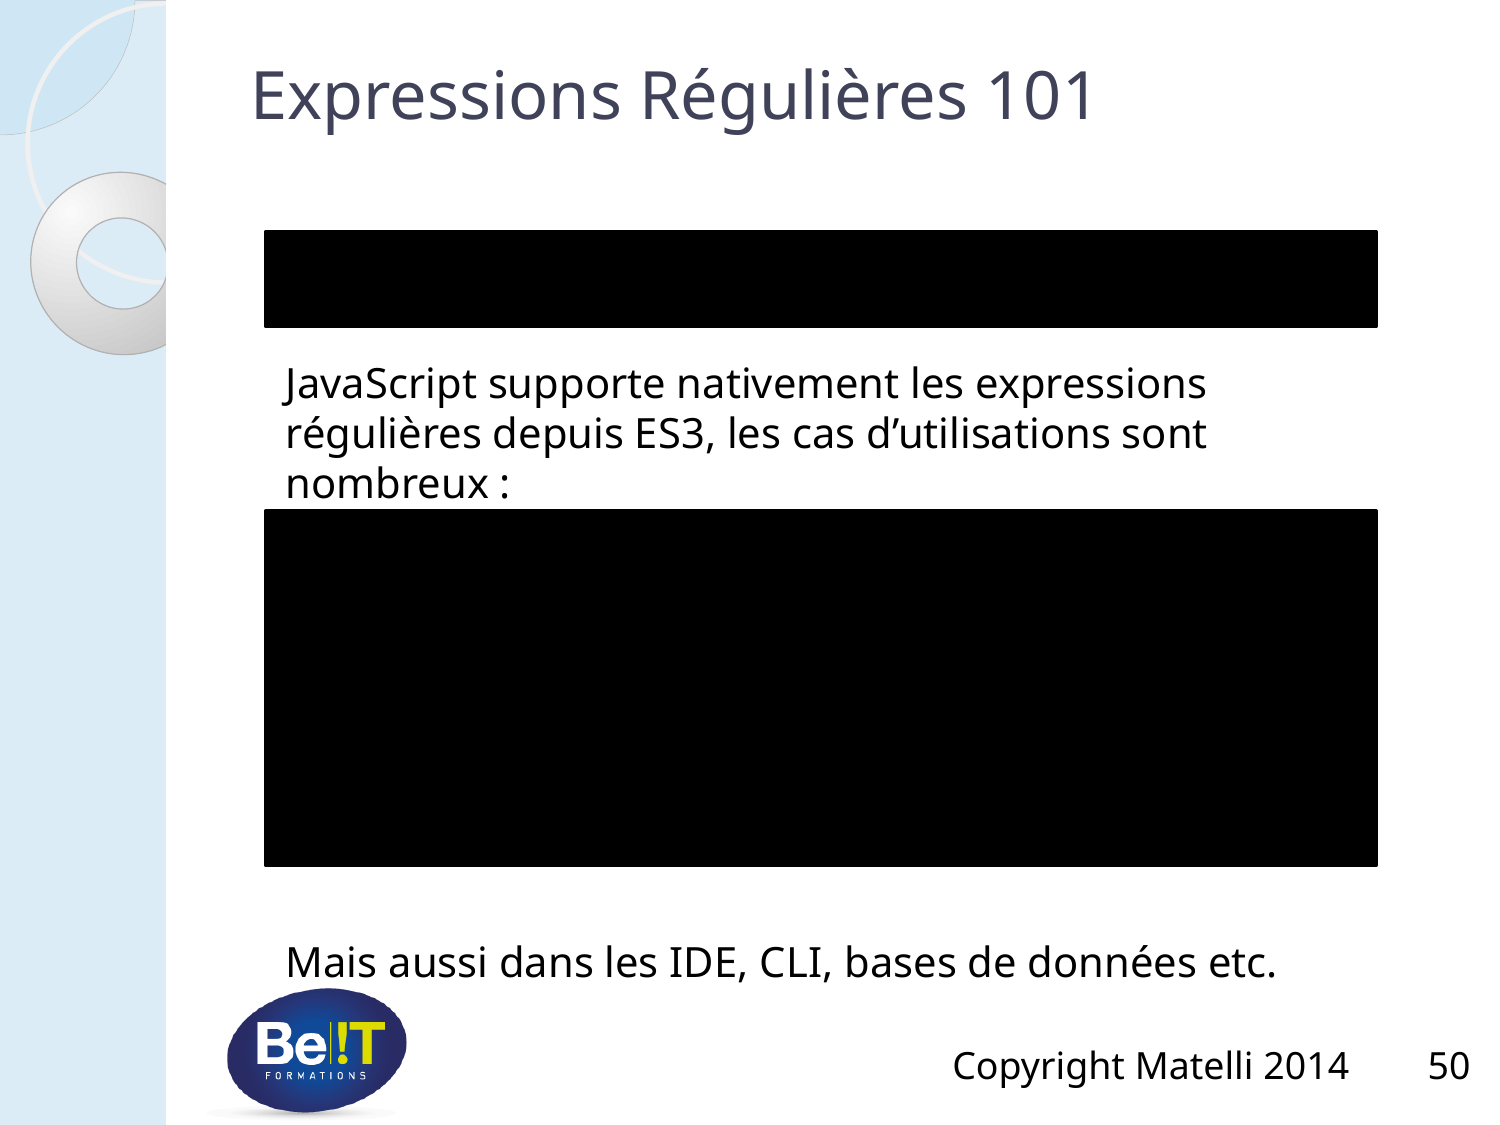

# Expressions Régulières 101
 /pattern/flags
JavaScript supporte nativement les expressions régulières depuis ES3, les cas d’utilisations sont nombreux :
 if (/^p$/i.test(element.nodeName)) { ... }
 property.replace(/^-webkit-/, "-moz-");
 "contact@example.net".match(/(\w+@)/)[1]
 <input name="zip" pattern="\d{5}" />
Mais aussi dans les IDE, CLI, bases de données etc.
Copyright Matelli 2014